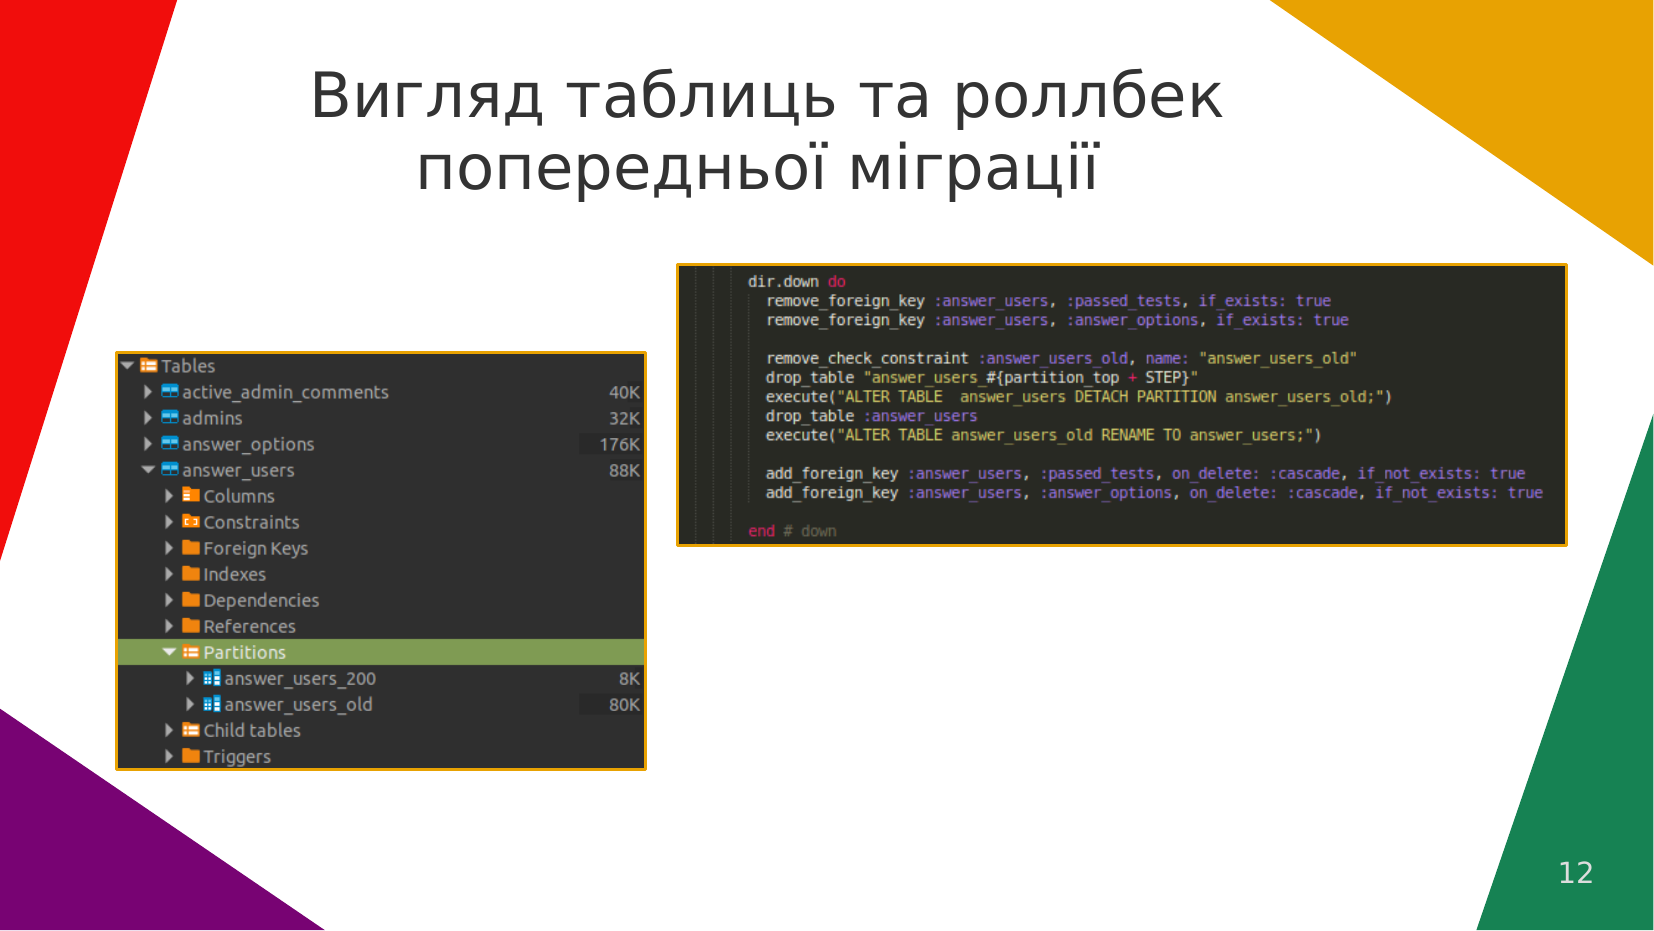

# Вигляд таблиць та роллбек попередньої міграції
12